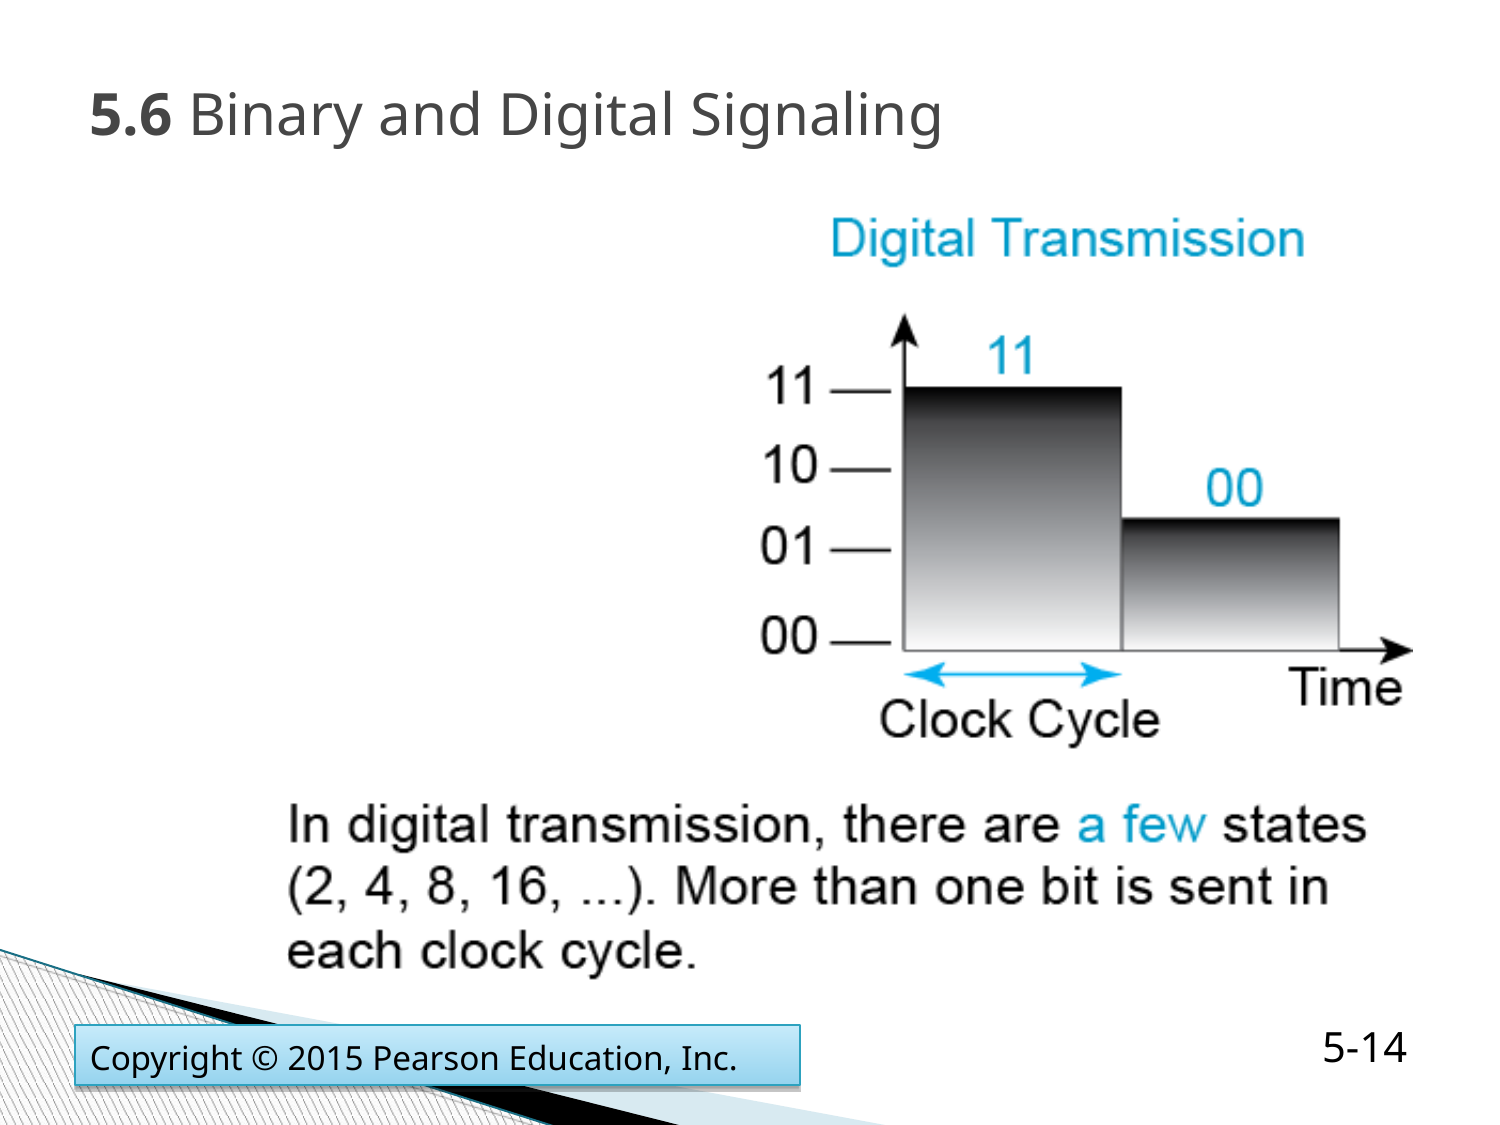

# 5.6 Binary and Digital Signaling
Copyright © 2015 Pearson Education, Inc.